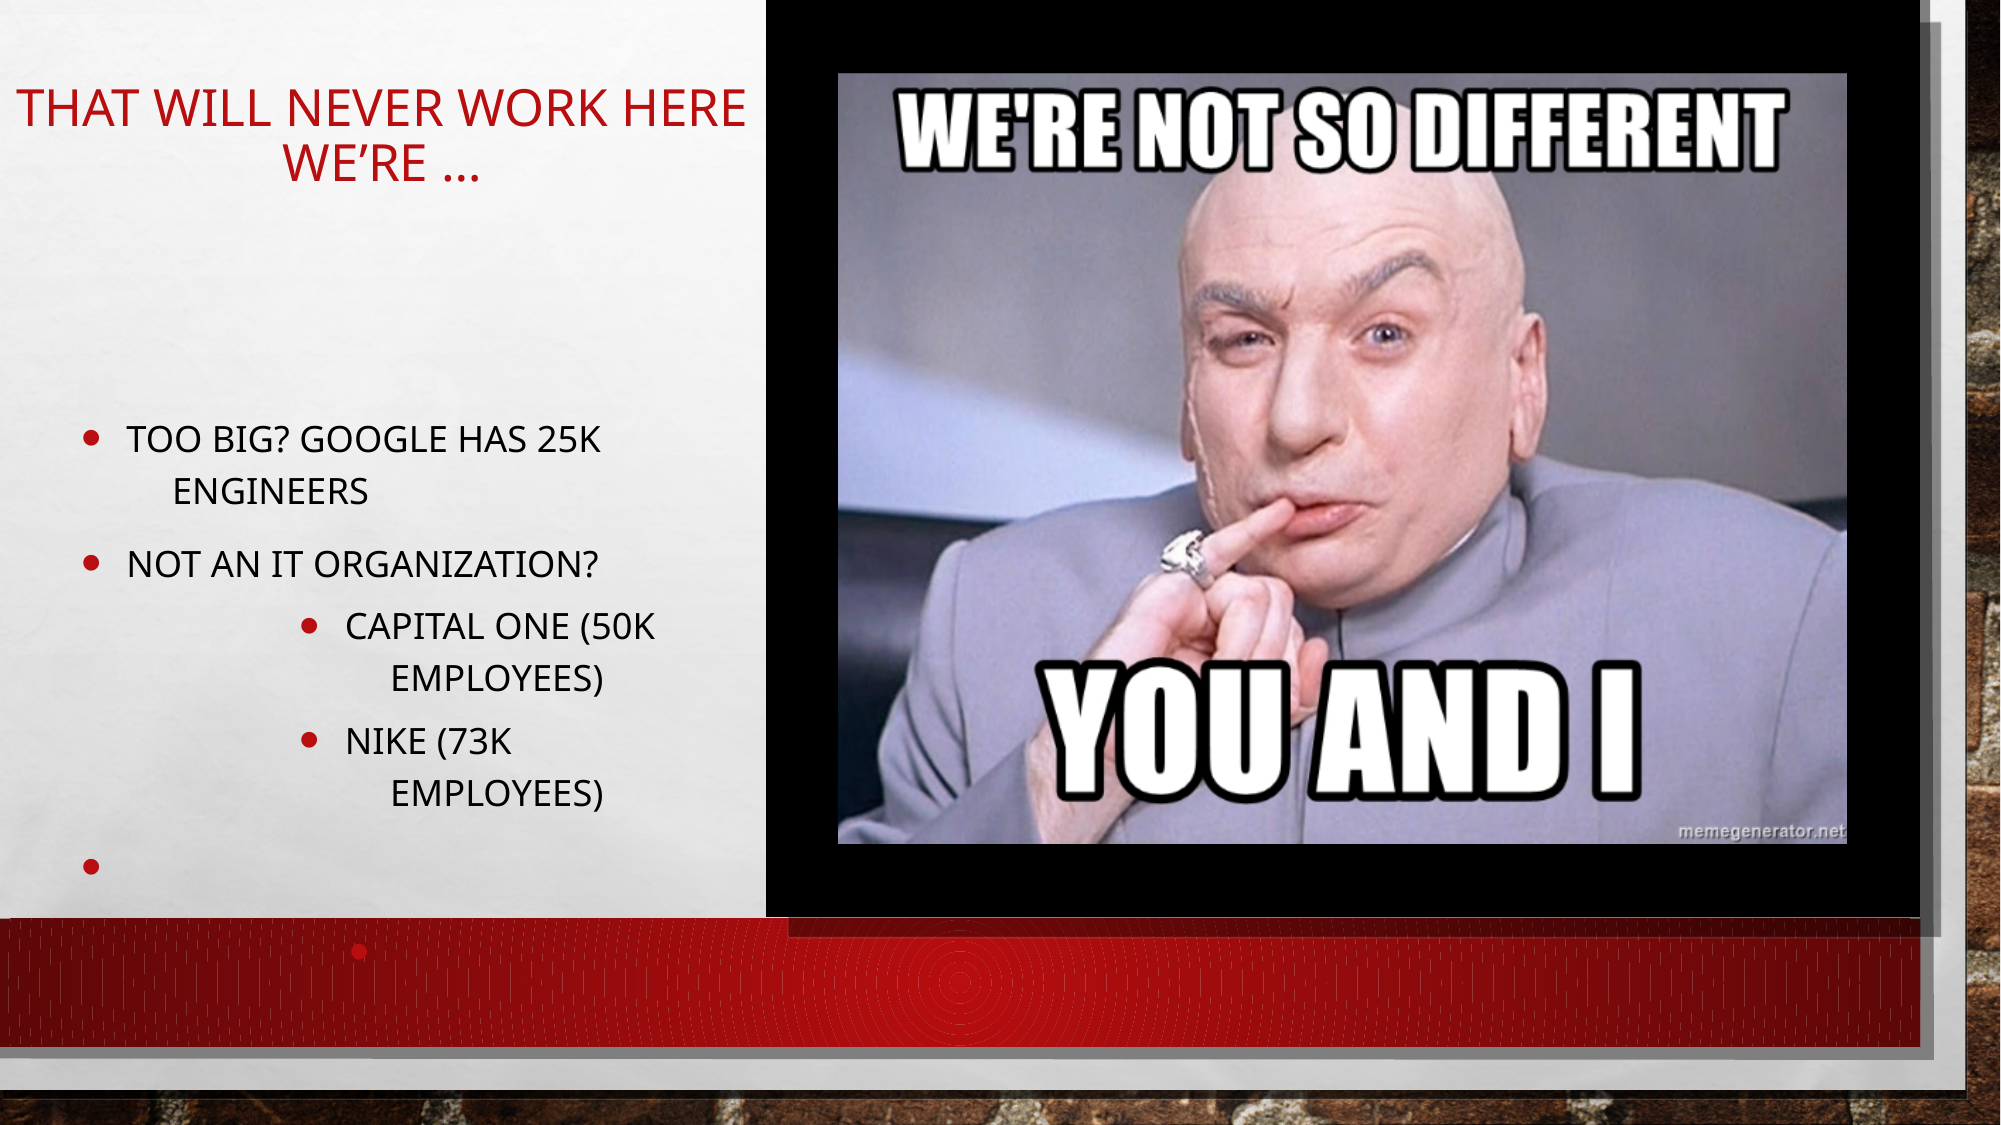

# That will never work here we’re …
Too Big? Google has 25k engineers
Not an IT organization?
Capital One (50k employees)
Nike (73k employees)